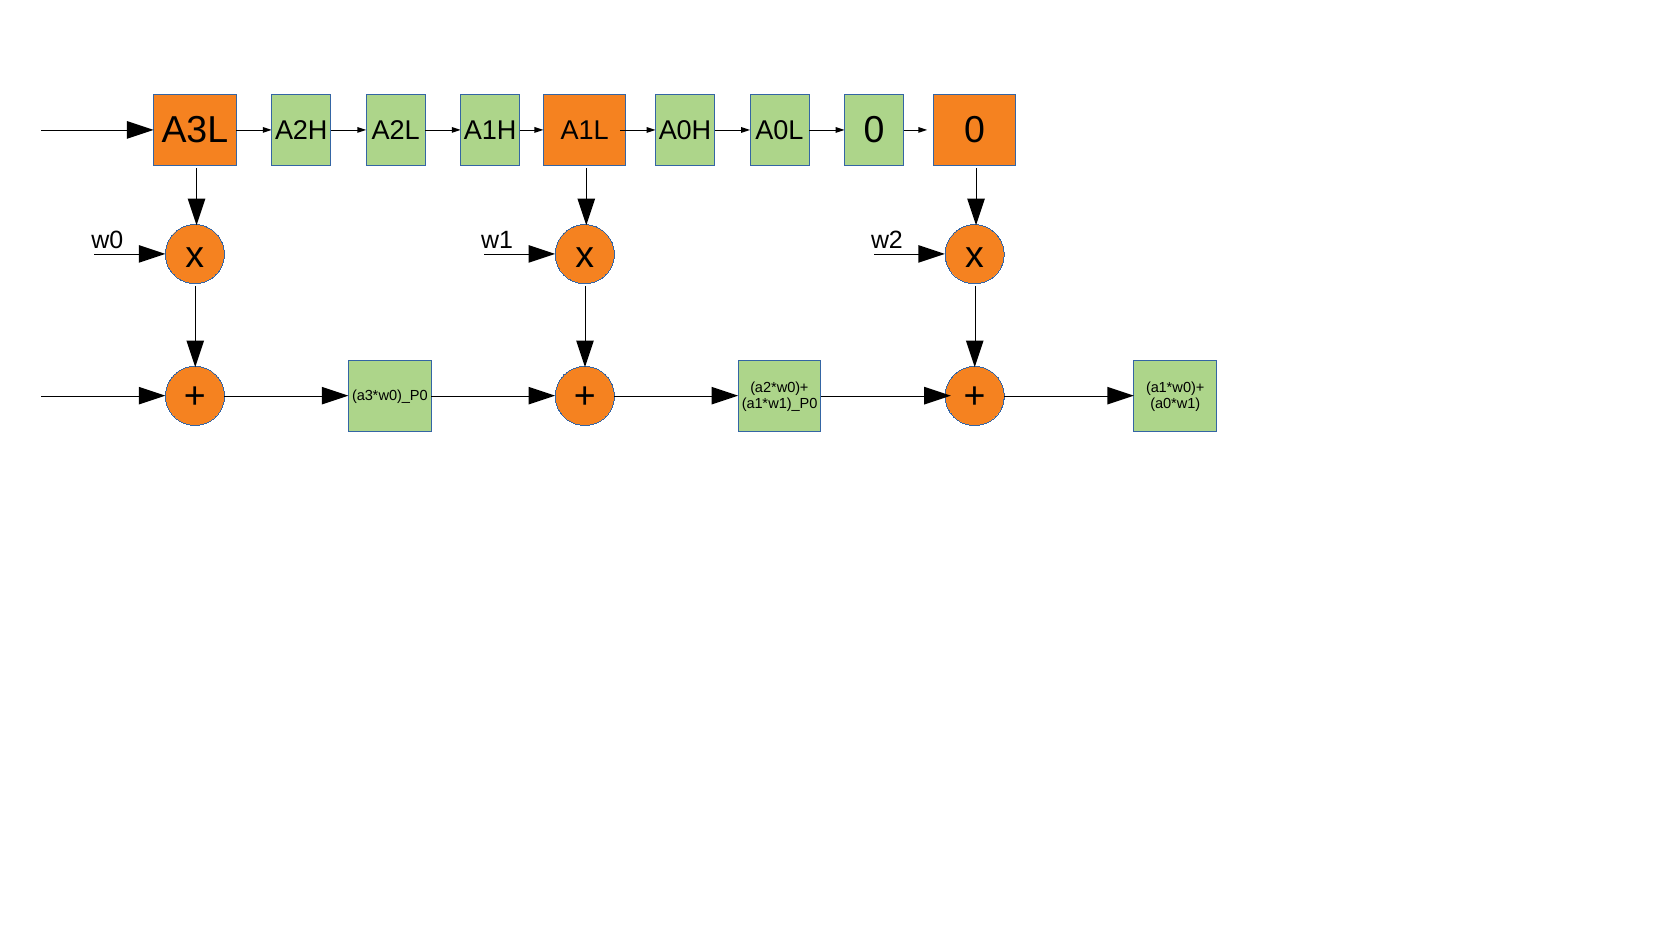

A3L
A2H
A2L
A1H
A1L
A0H
A0L
0
0
w0
w1
w2
x
x
x
(a3*w0)_P0
(a2*w0)+
(a1*w1)_P0
(a1*w0)+
(a0*w1)
+
+
+